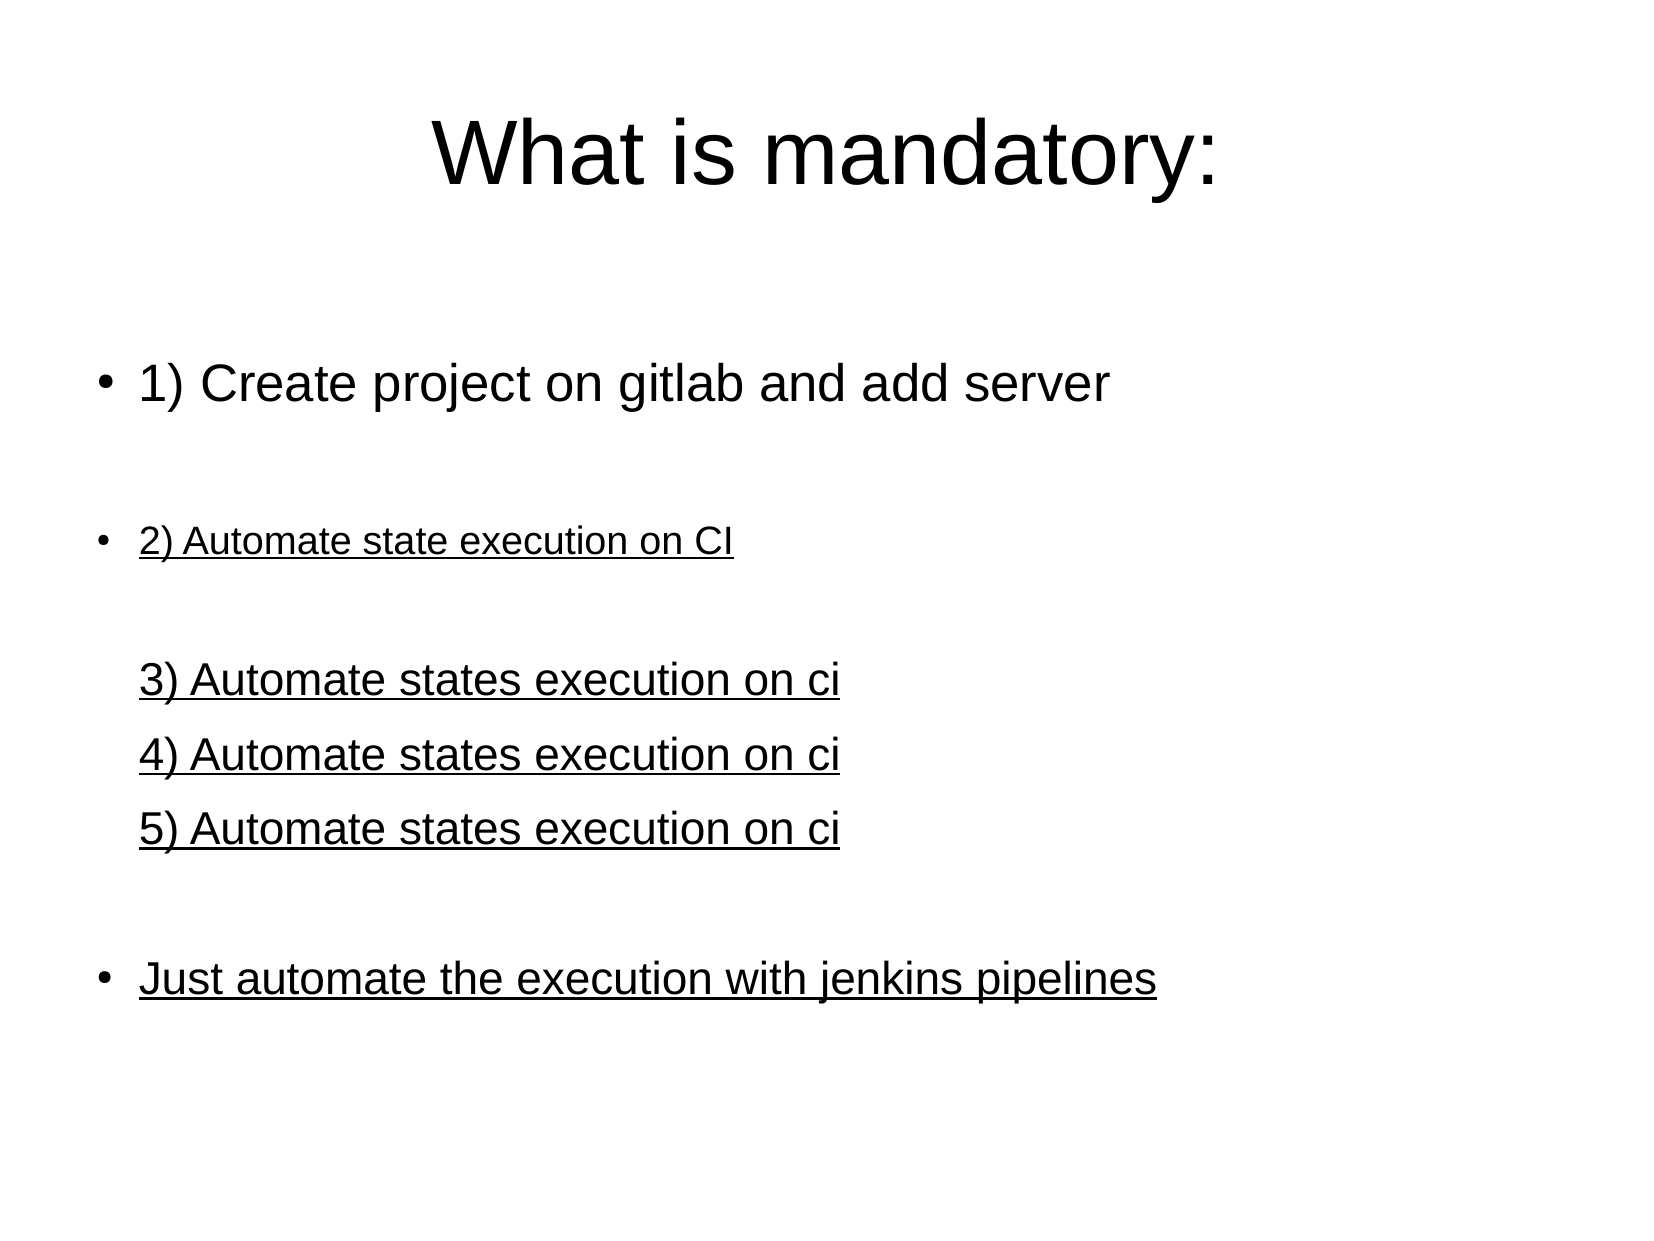

# What is mandatory:
1) Create project on gitlab and add server
2) Automate state execution on CI
3) Automate states execution on ci
4) Automate states execution on ci
5) Automate states execution on ci
Just automate the execution with jenkins pipelines